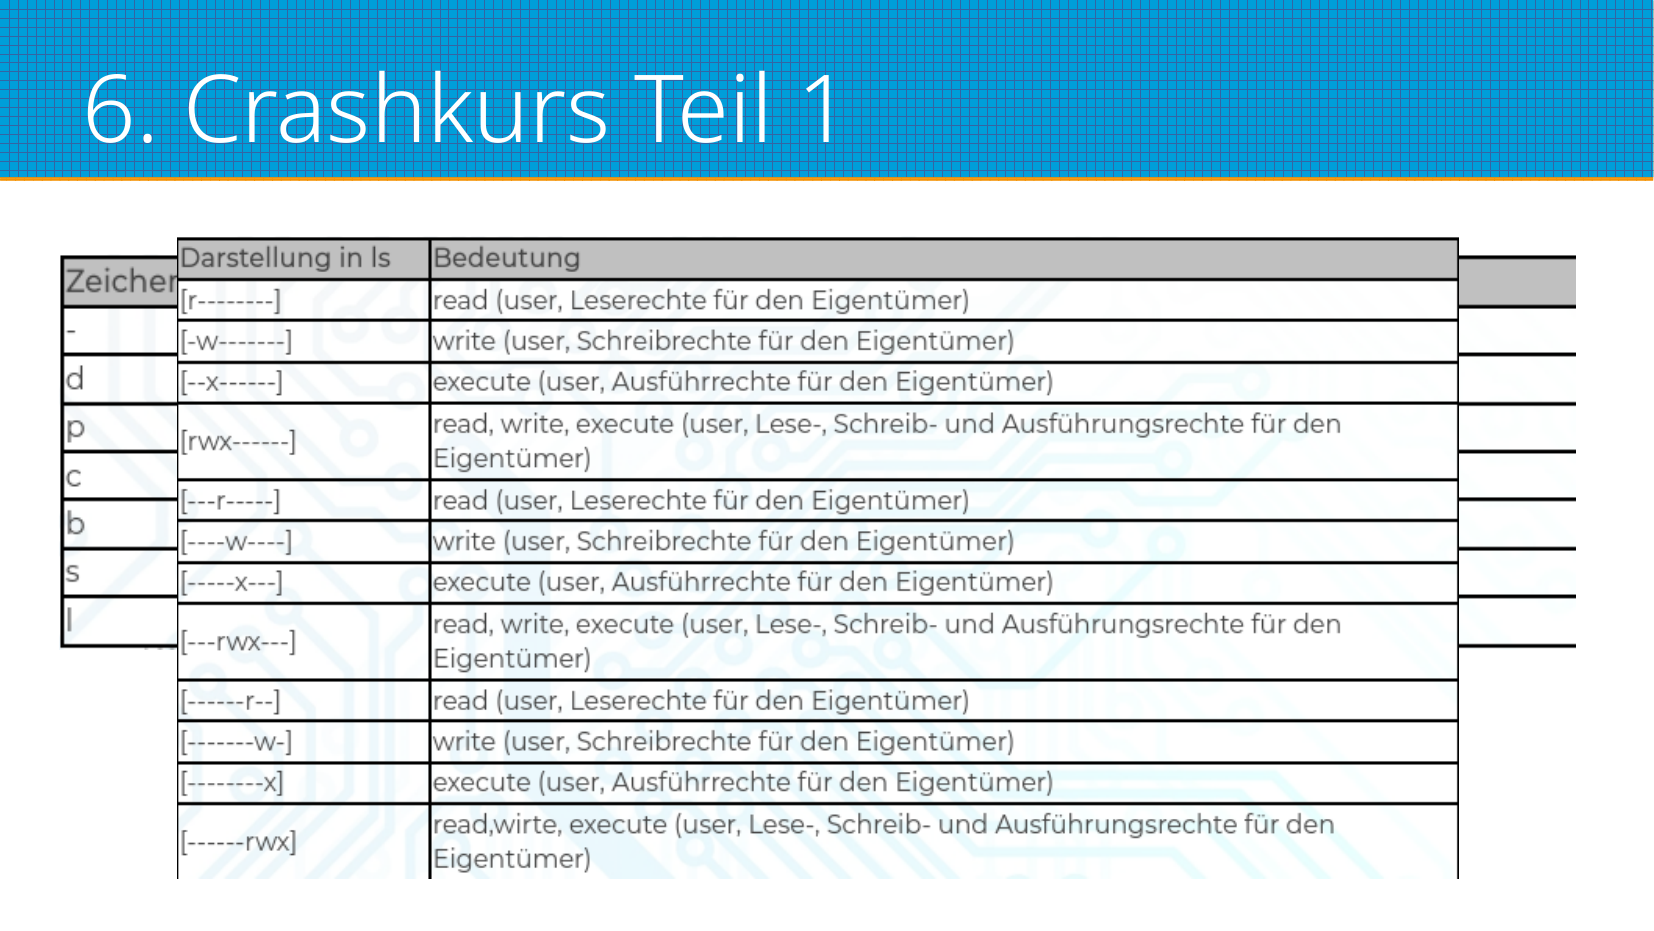

# 6. Crashkurs Teil 1
Wer ist eingeloggt und wer bin ich?
Gerätenamen
Ausgabe von Zeichen
Umgang mit Dateien
Umgang mit Verzeichnissen